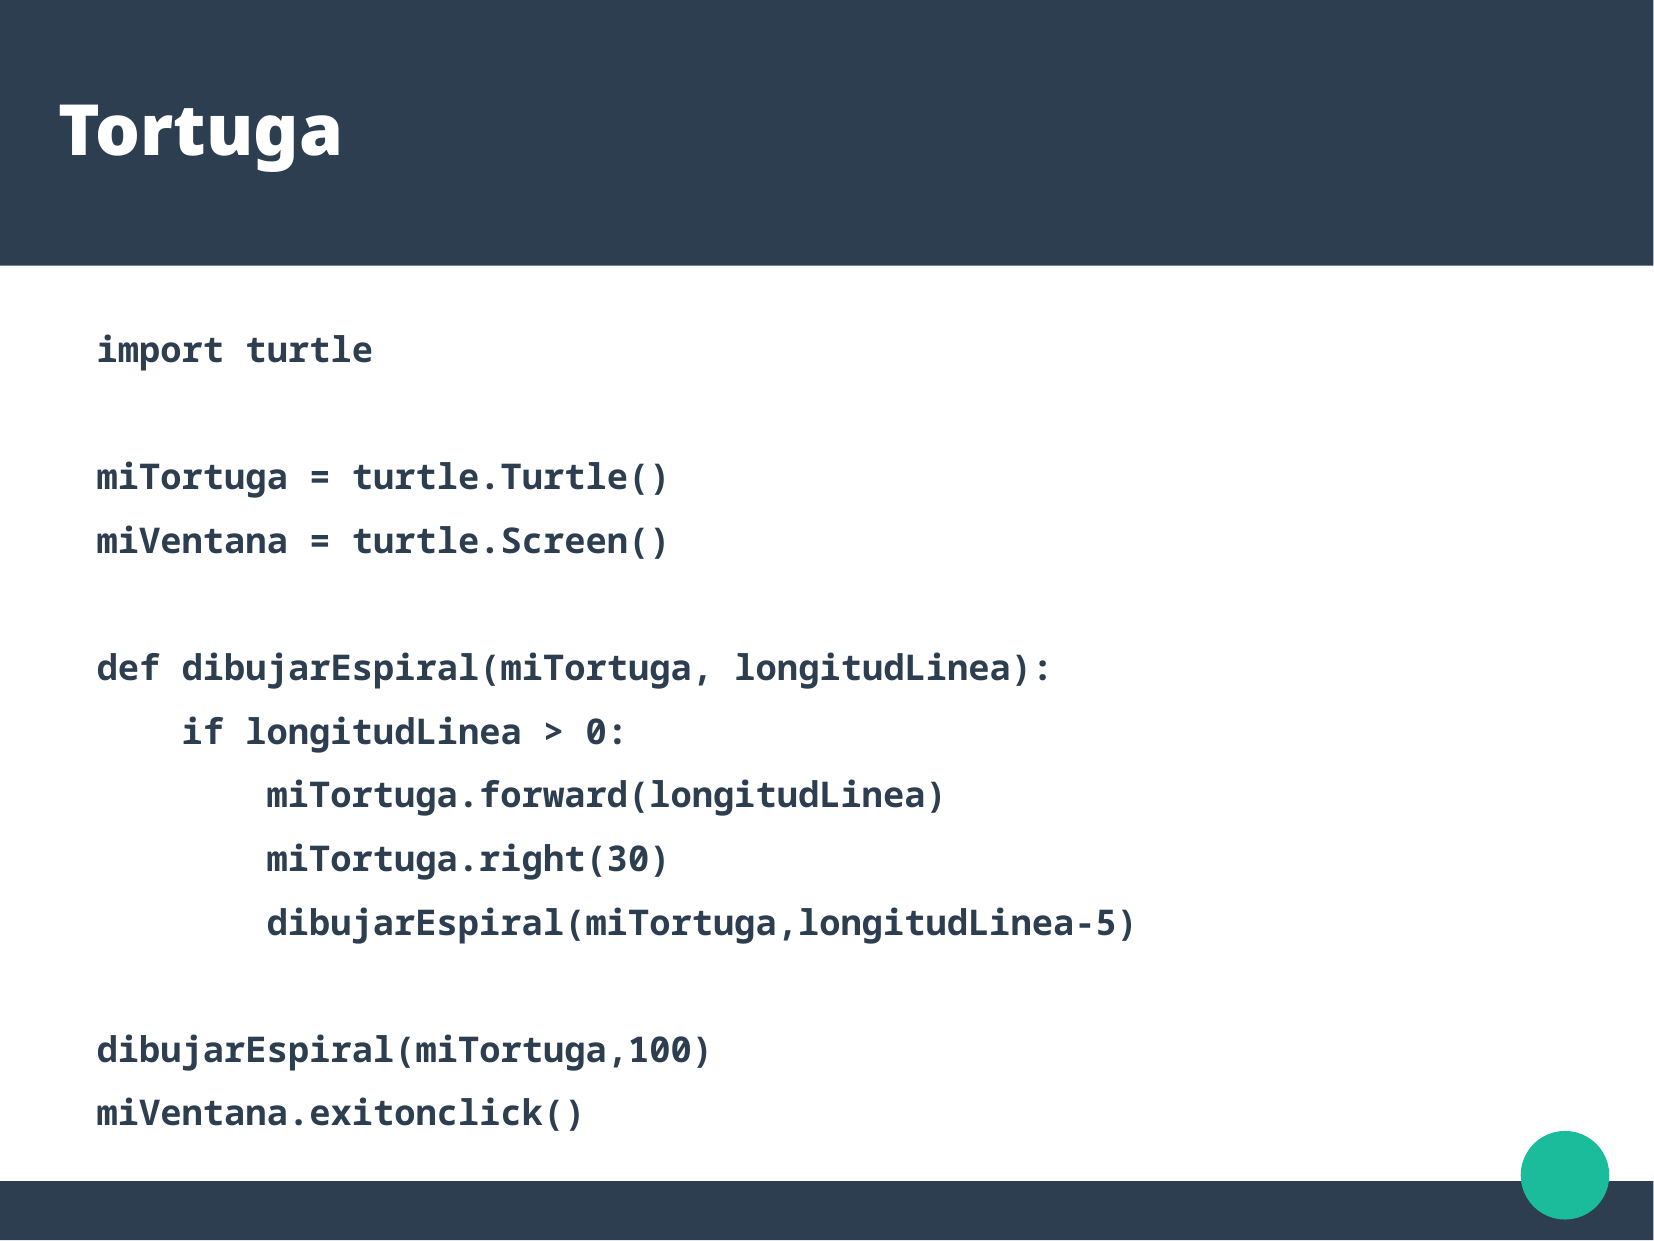

# Tortuga
import turtle
miTortuga = turtle.Turtle()
miVentana = turtle.Screen()
def dibujarEspiral(miTortuga, longitudLinea):
 if longitudLinea > 0:
 miTortuga.forward(longitudLinea)
 miTortuga.right(30)
 dibujarEspiral(miTortuga,longitudLinea-5)
dibujarEspiral(miTortuga,100)
miVentana.exitonclick()